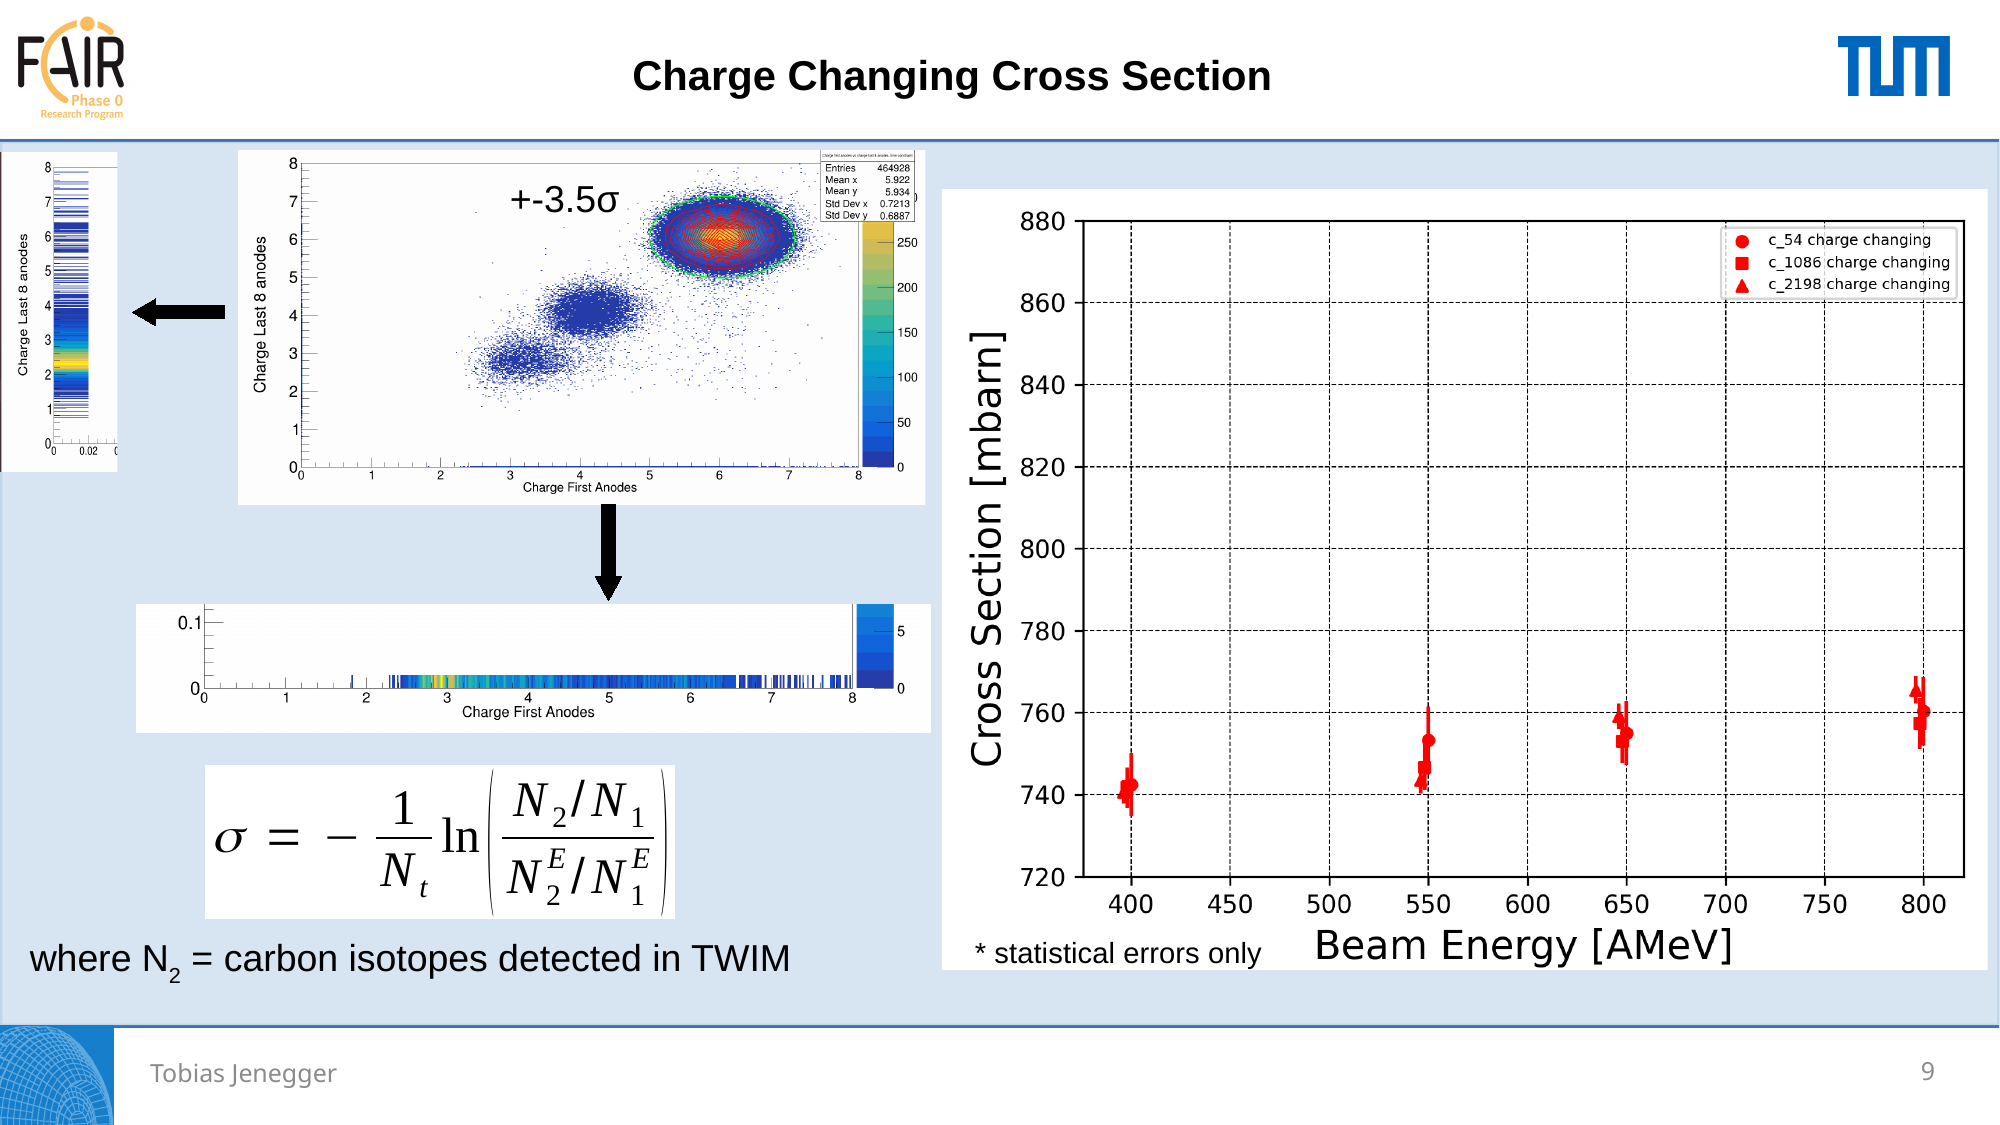

Charge Changing Cross Section
+-3.5σ
where N2 = carbon isotopes detected in TWIM
* statistical errors only
9